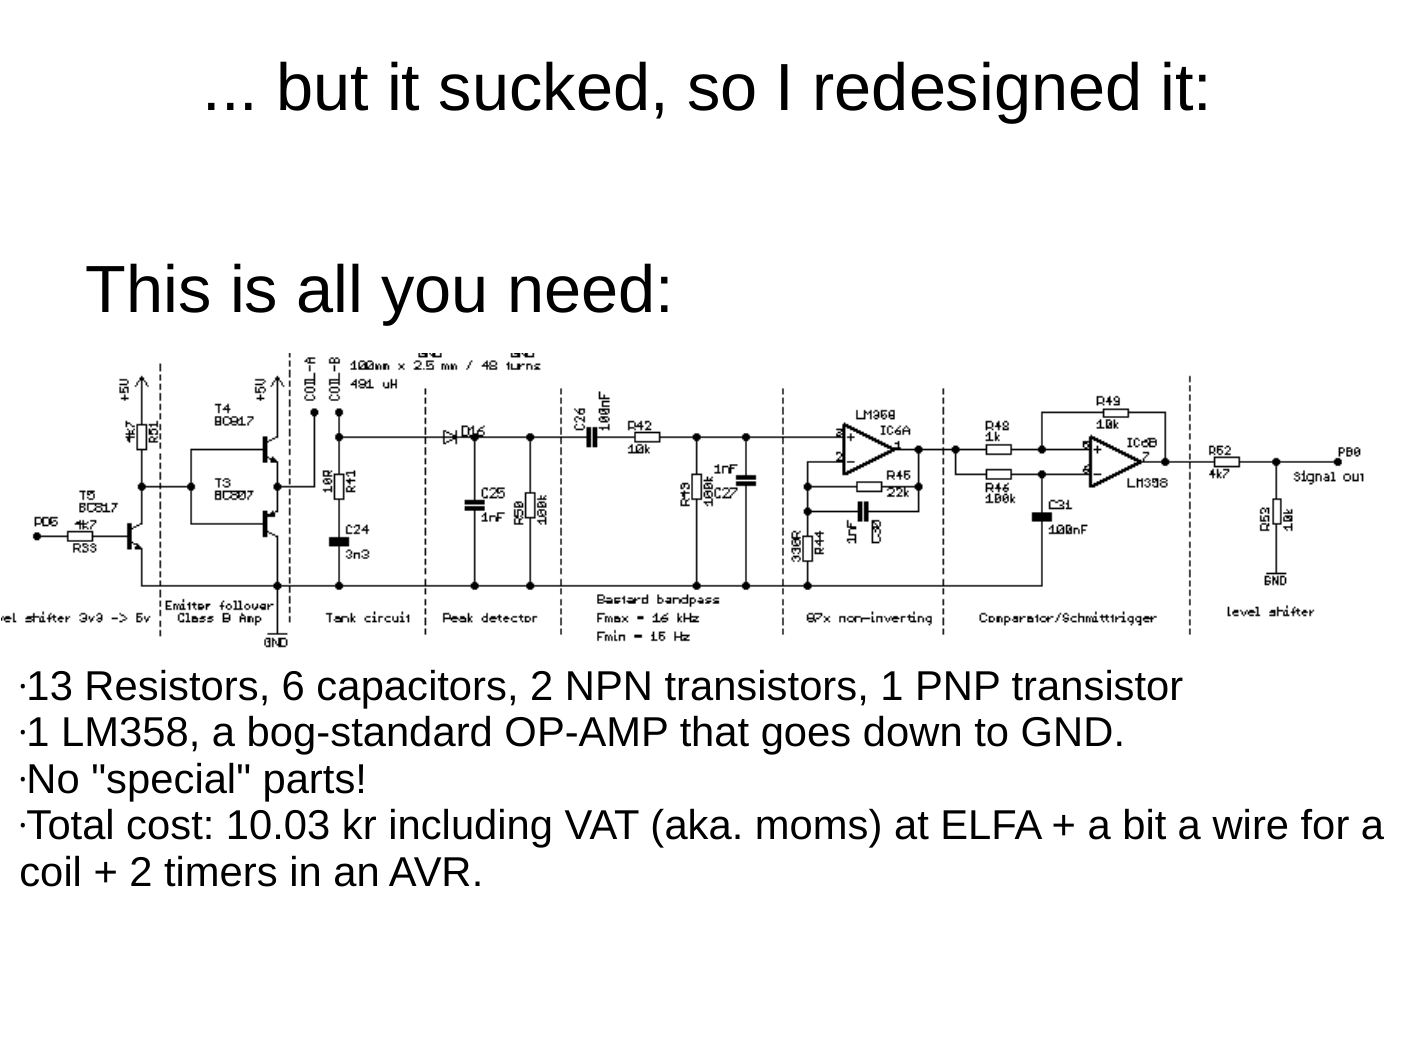

... but it sucked, so I redesigned it:
This is all you need:
13 Resistors, 6 capacitors, 2 NPN transistors, 1 PNP transistor
1 LM358, a bog-standard OP-AMP that goes down to GND.
No "special" parts!
Total cost: 10.03 kr including VAT (aka. moms) at ELFA + a bit a wire for a coil + 2 timers in an AVR.